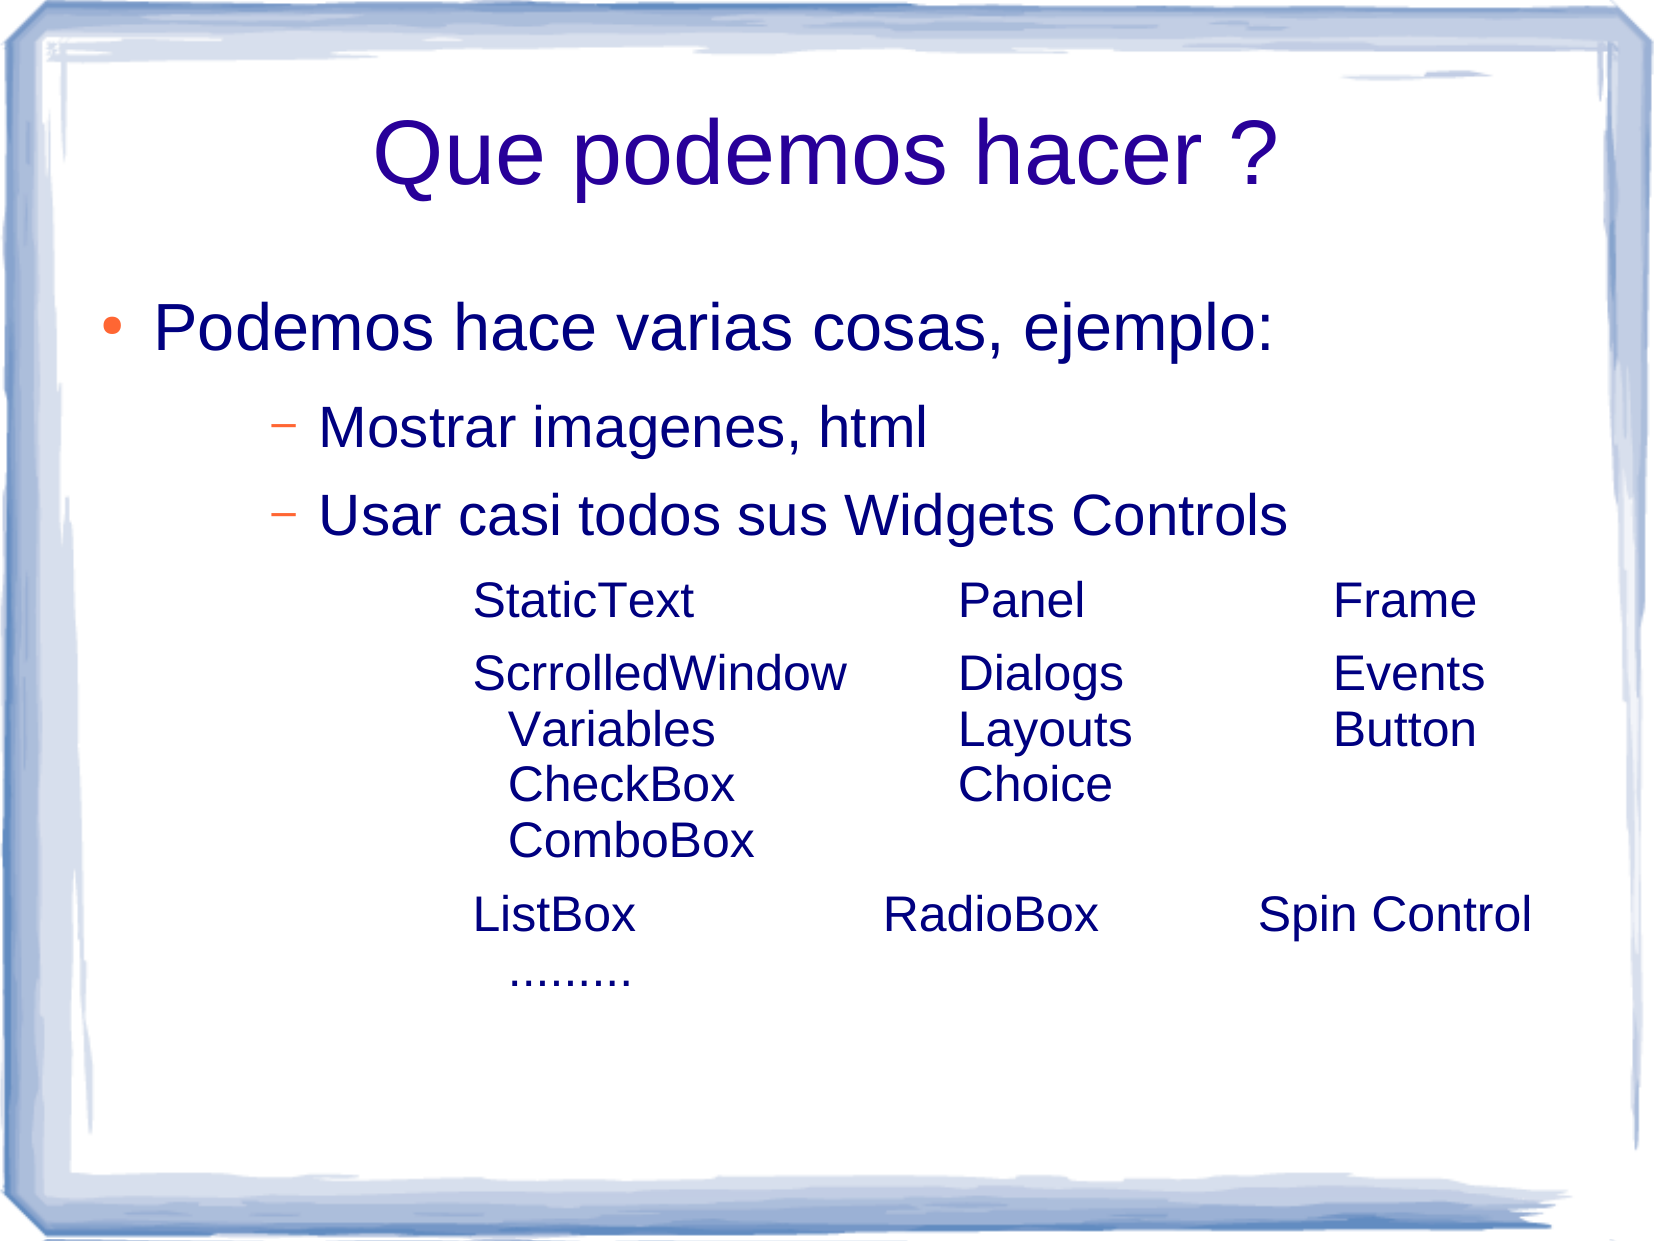

# Que podemos hacer ?
Podemos hace varias cosas, ejemplo:
Mostrar imagenes, html
Usar casi todos sus Widgets Controls
StaticText				Panel				Frame
ScrrolledWindow		Dialogs			Events
Variables				Layouts			Button
CheckBox			Choice			ComboBox
ListBox				RadioBox			Spin Control
.........